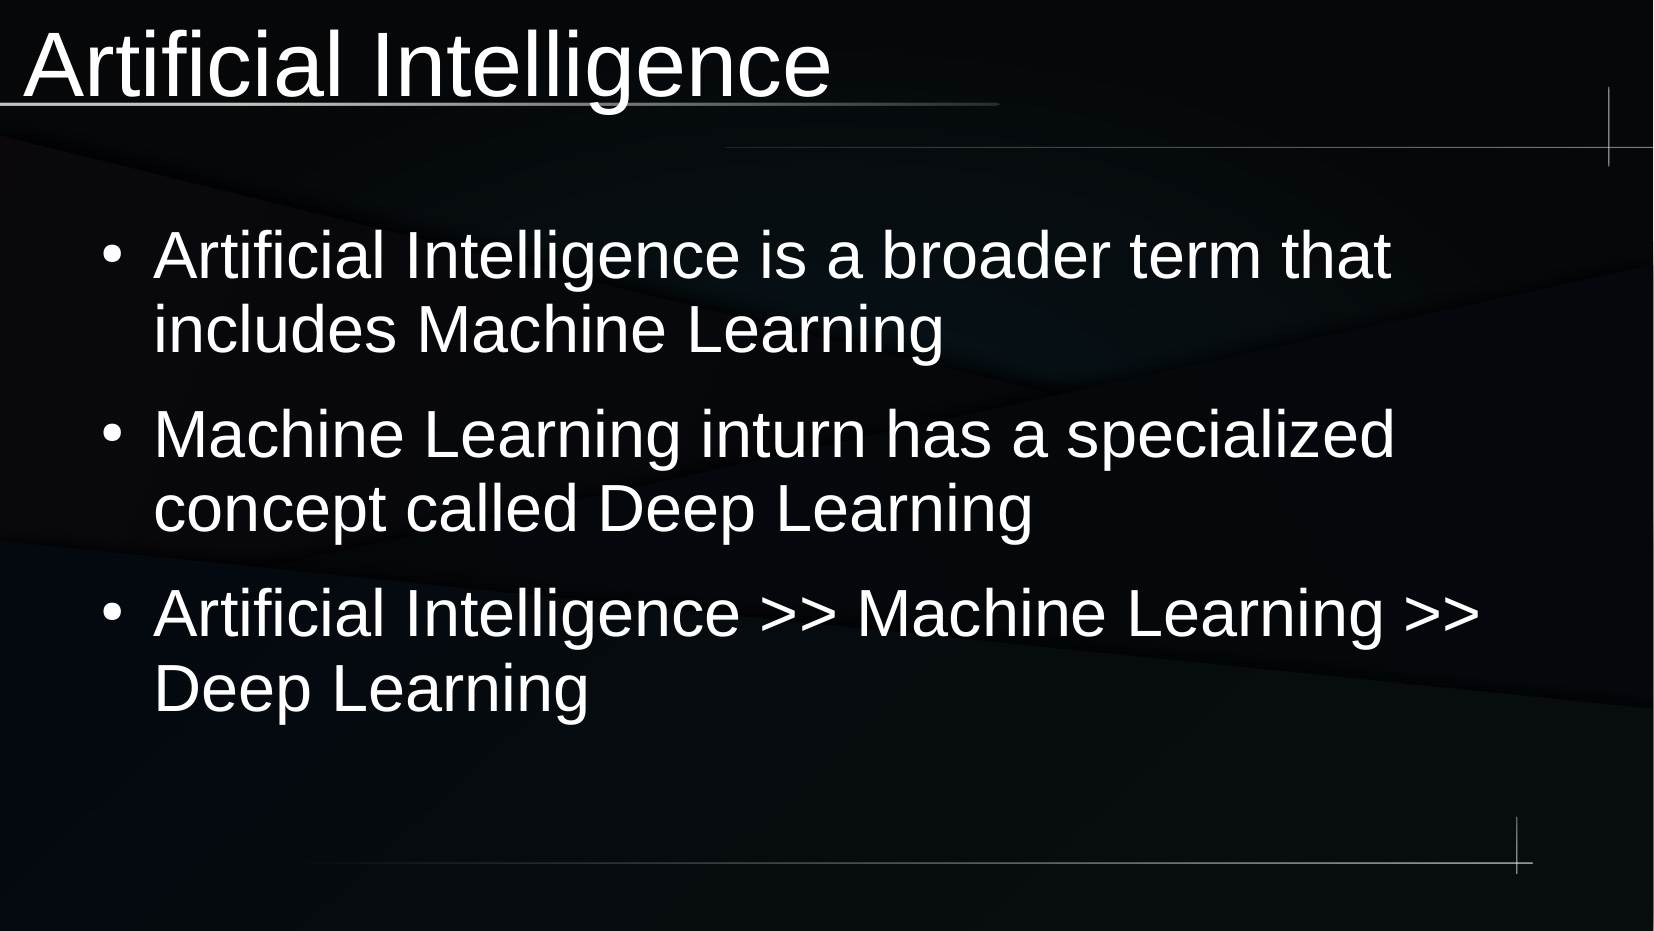

# Artificial Intelligence
Artificial Intelligence is a broader term that includes Machine Learning
Machine Learning inturn has a specialized concept called Deep Learning
Artificial Intelligence >> Machine Learning >> Deep Learning